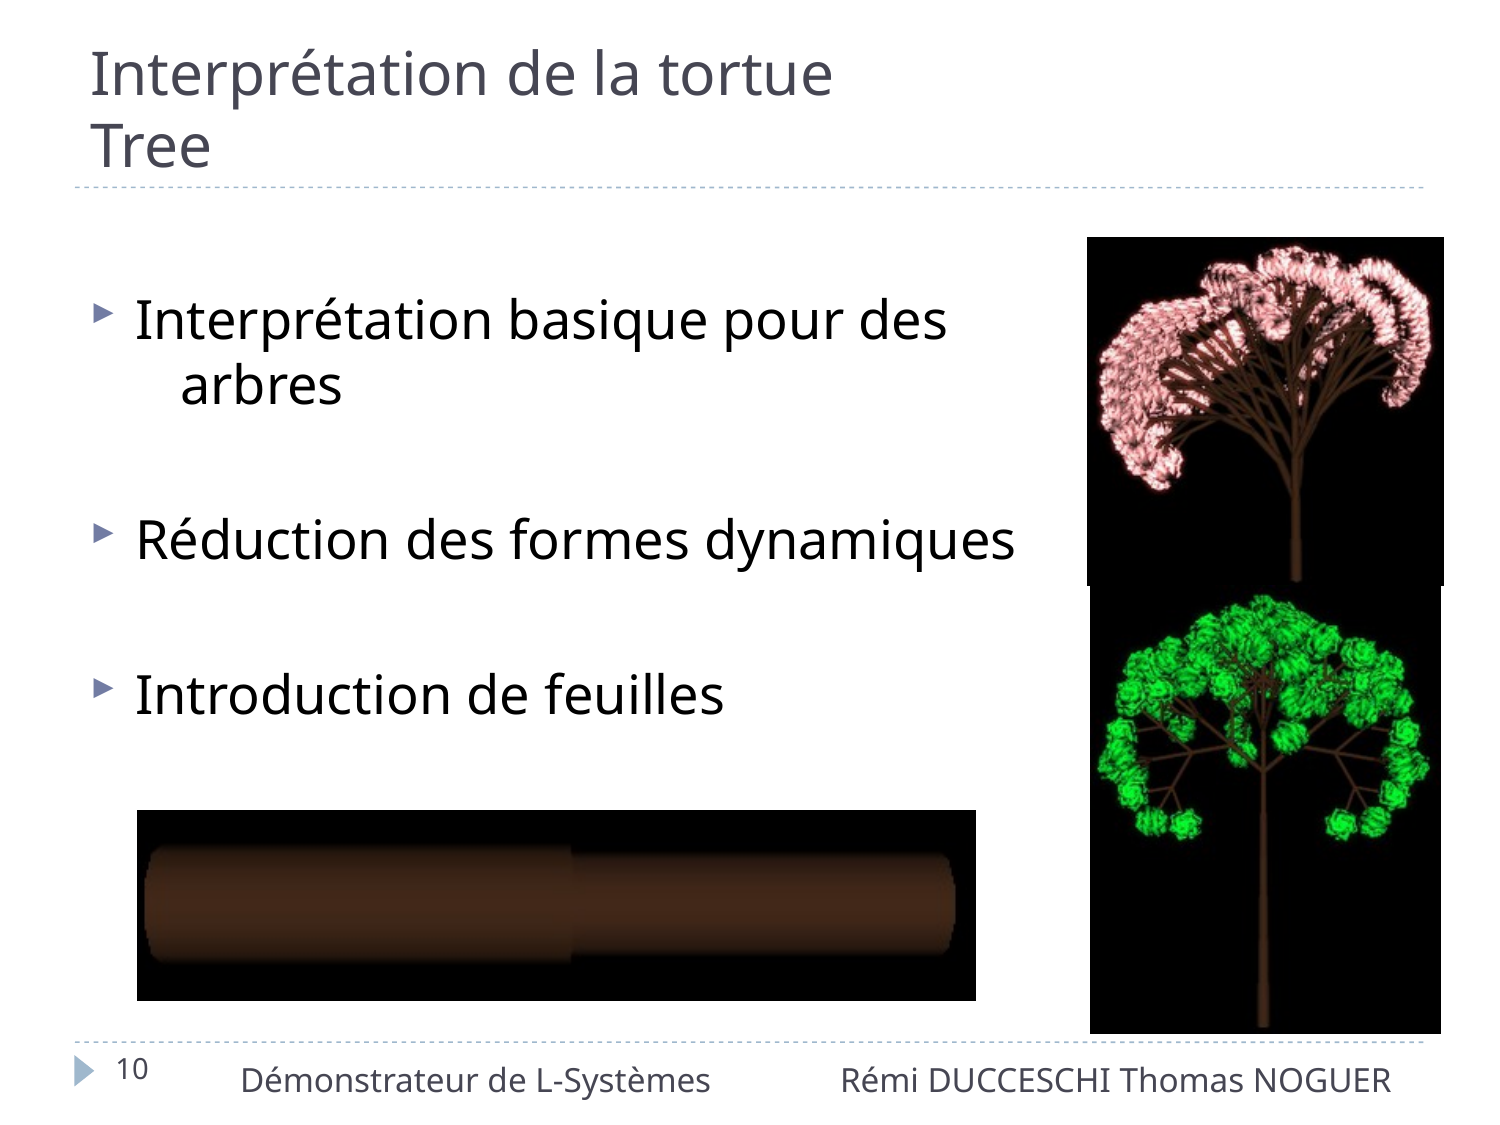

# Interprétation de la tortue Tree
Interprétation basique pour des arbres
Réduction des formes dynamiques
Introduction de feuilles
Démonstrateur de L-Systèmes
Rémi DUCCESCHI Thomas NOGUER